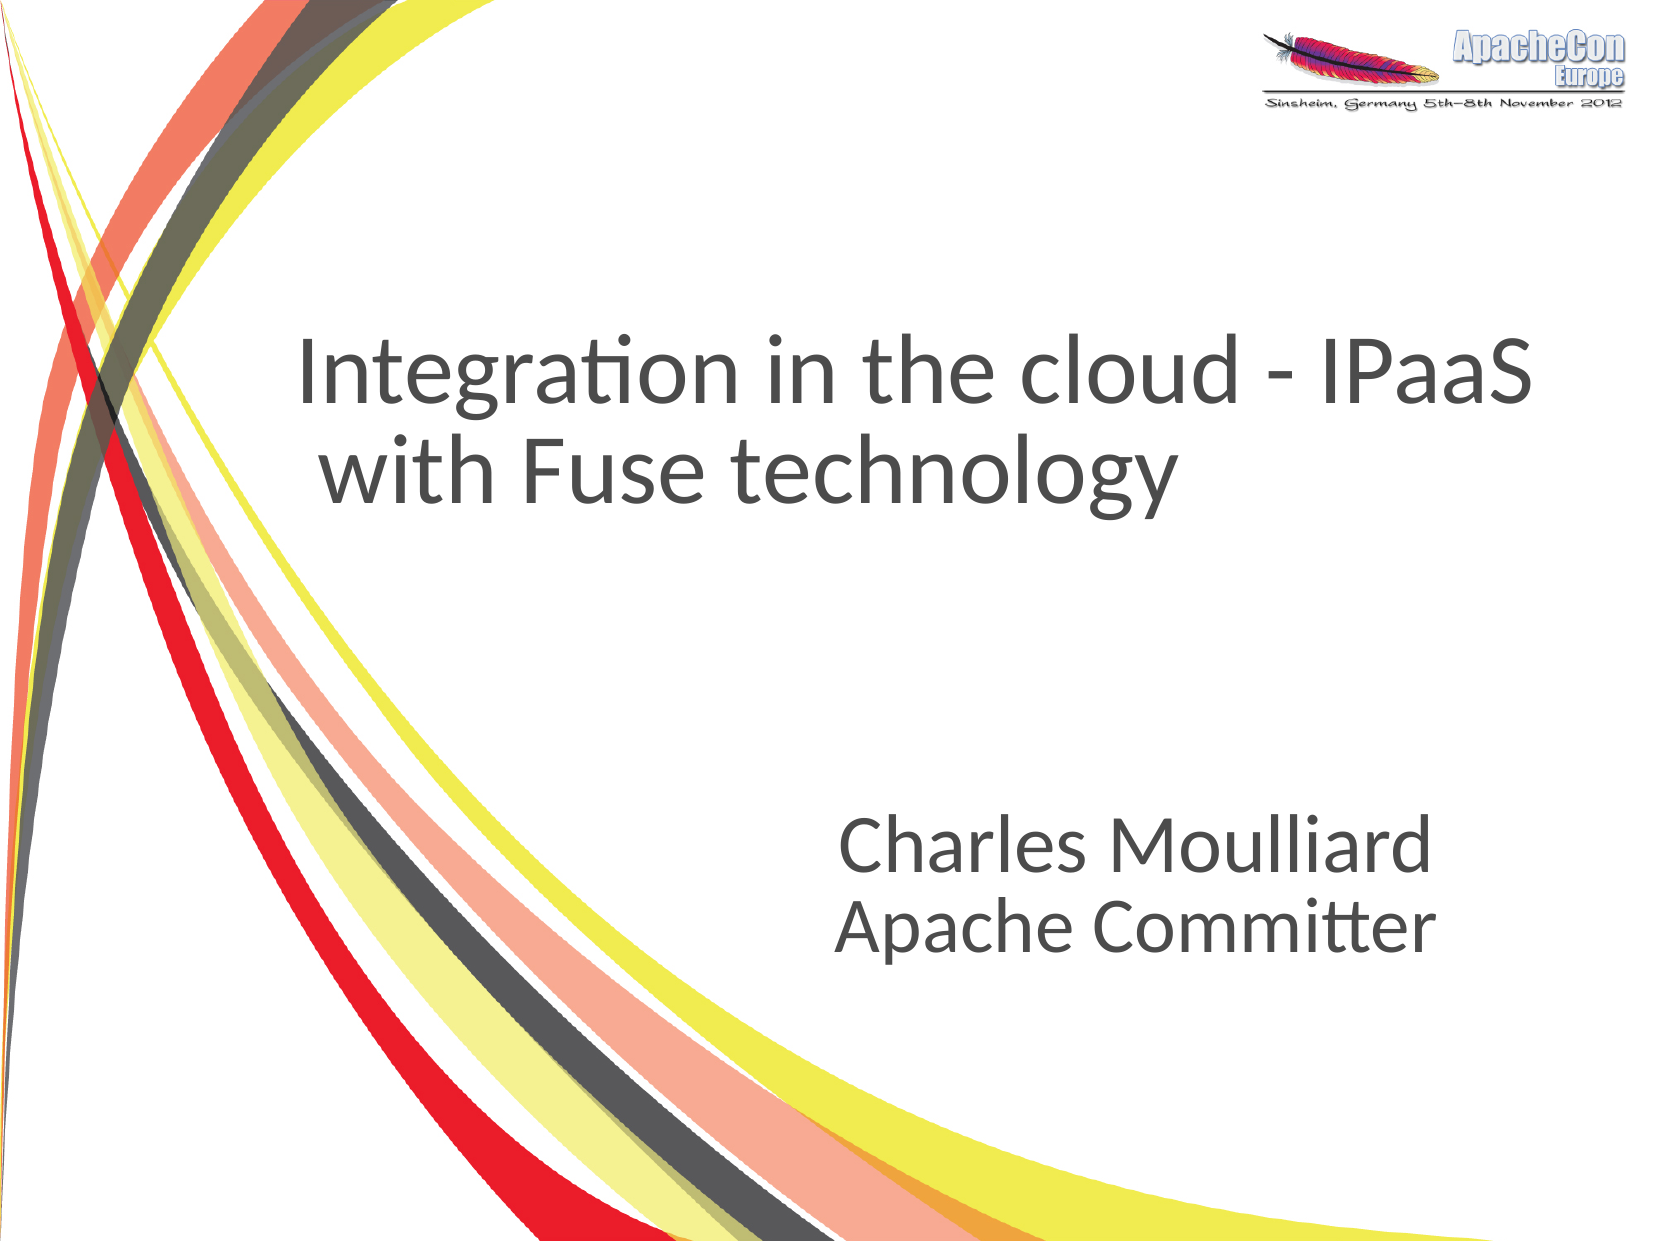

# Integration in the cloud - IPaaS with Fuse technology
Charles Moulliard
Apache Committer